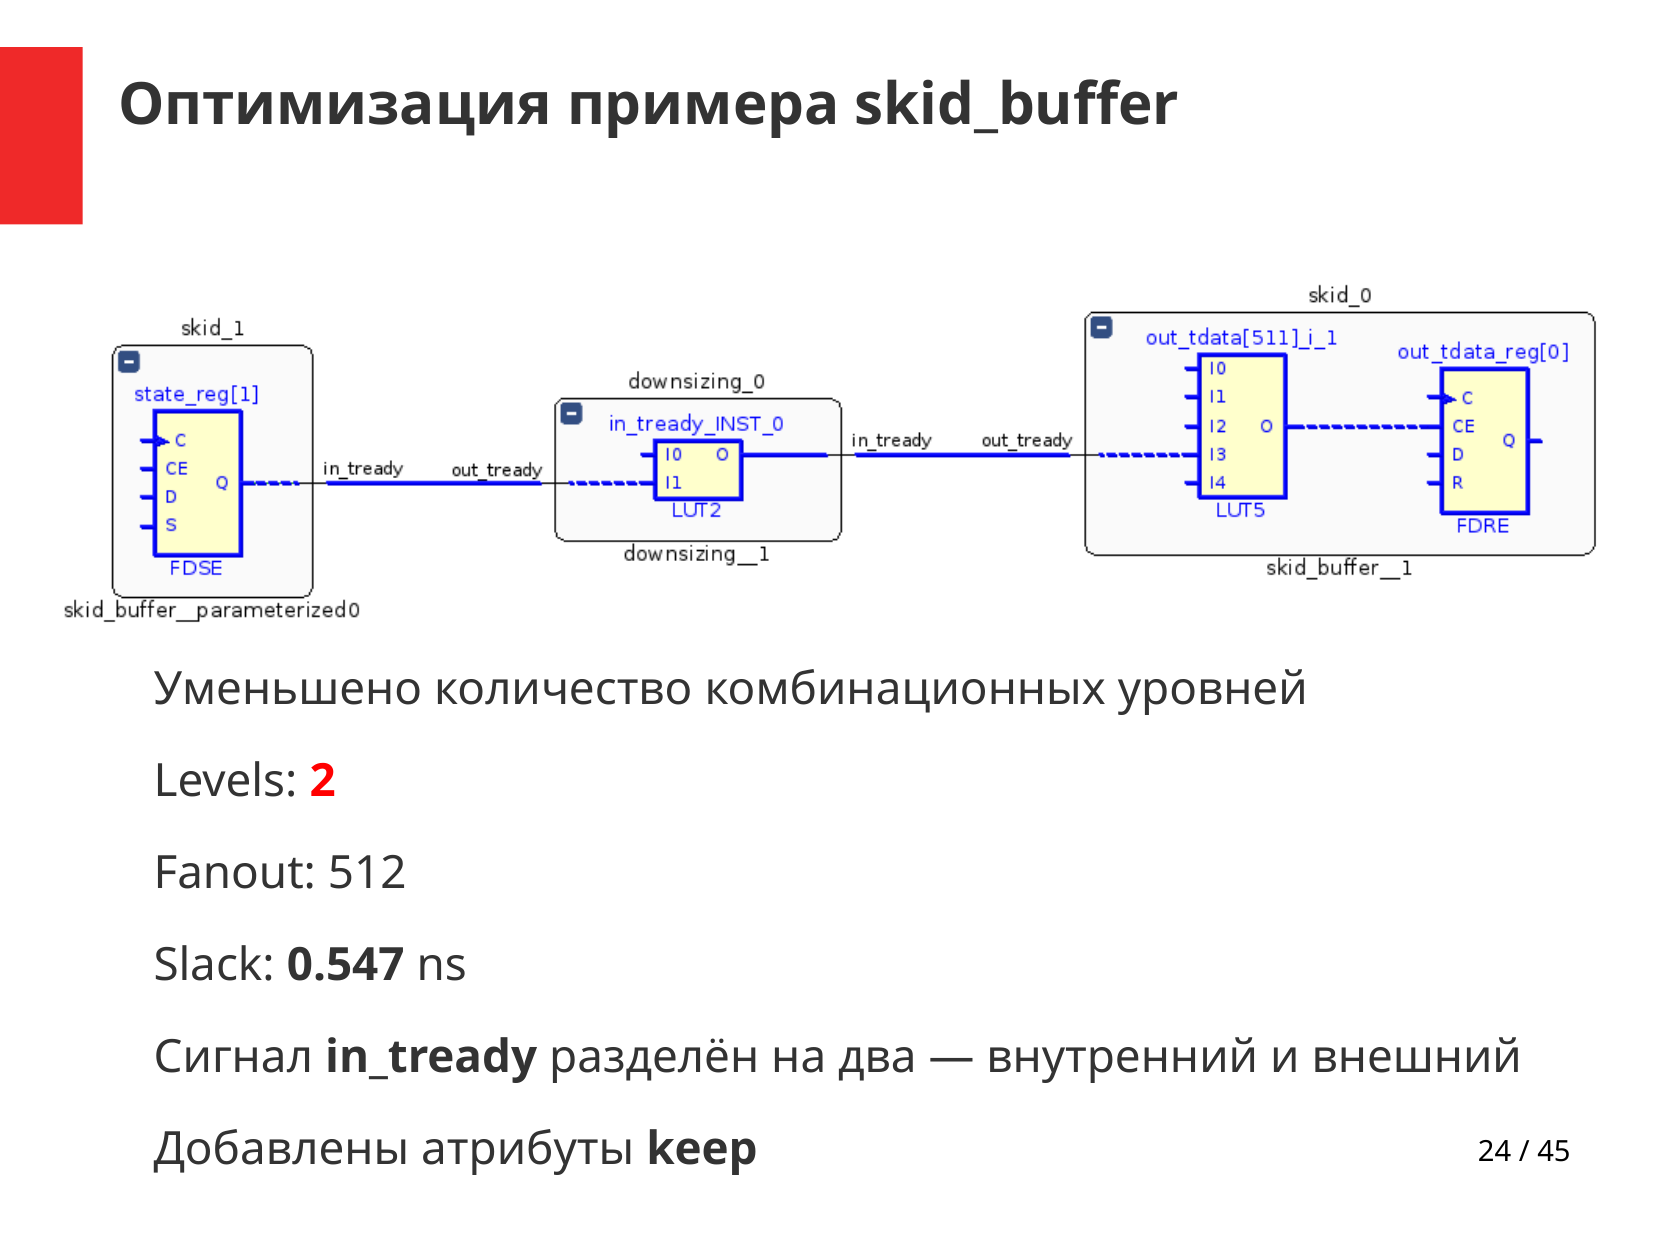

# Оптимизация примера skid_buffer
Уменьшено количество комбинационных уровней
Levels: 2
Fanout: 512
Slack: 0.547 ns
Сигнал in_tready разделён на два — внутренний и внешний
Добавлены атрибуты keep
24